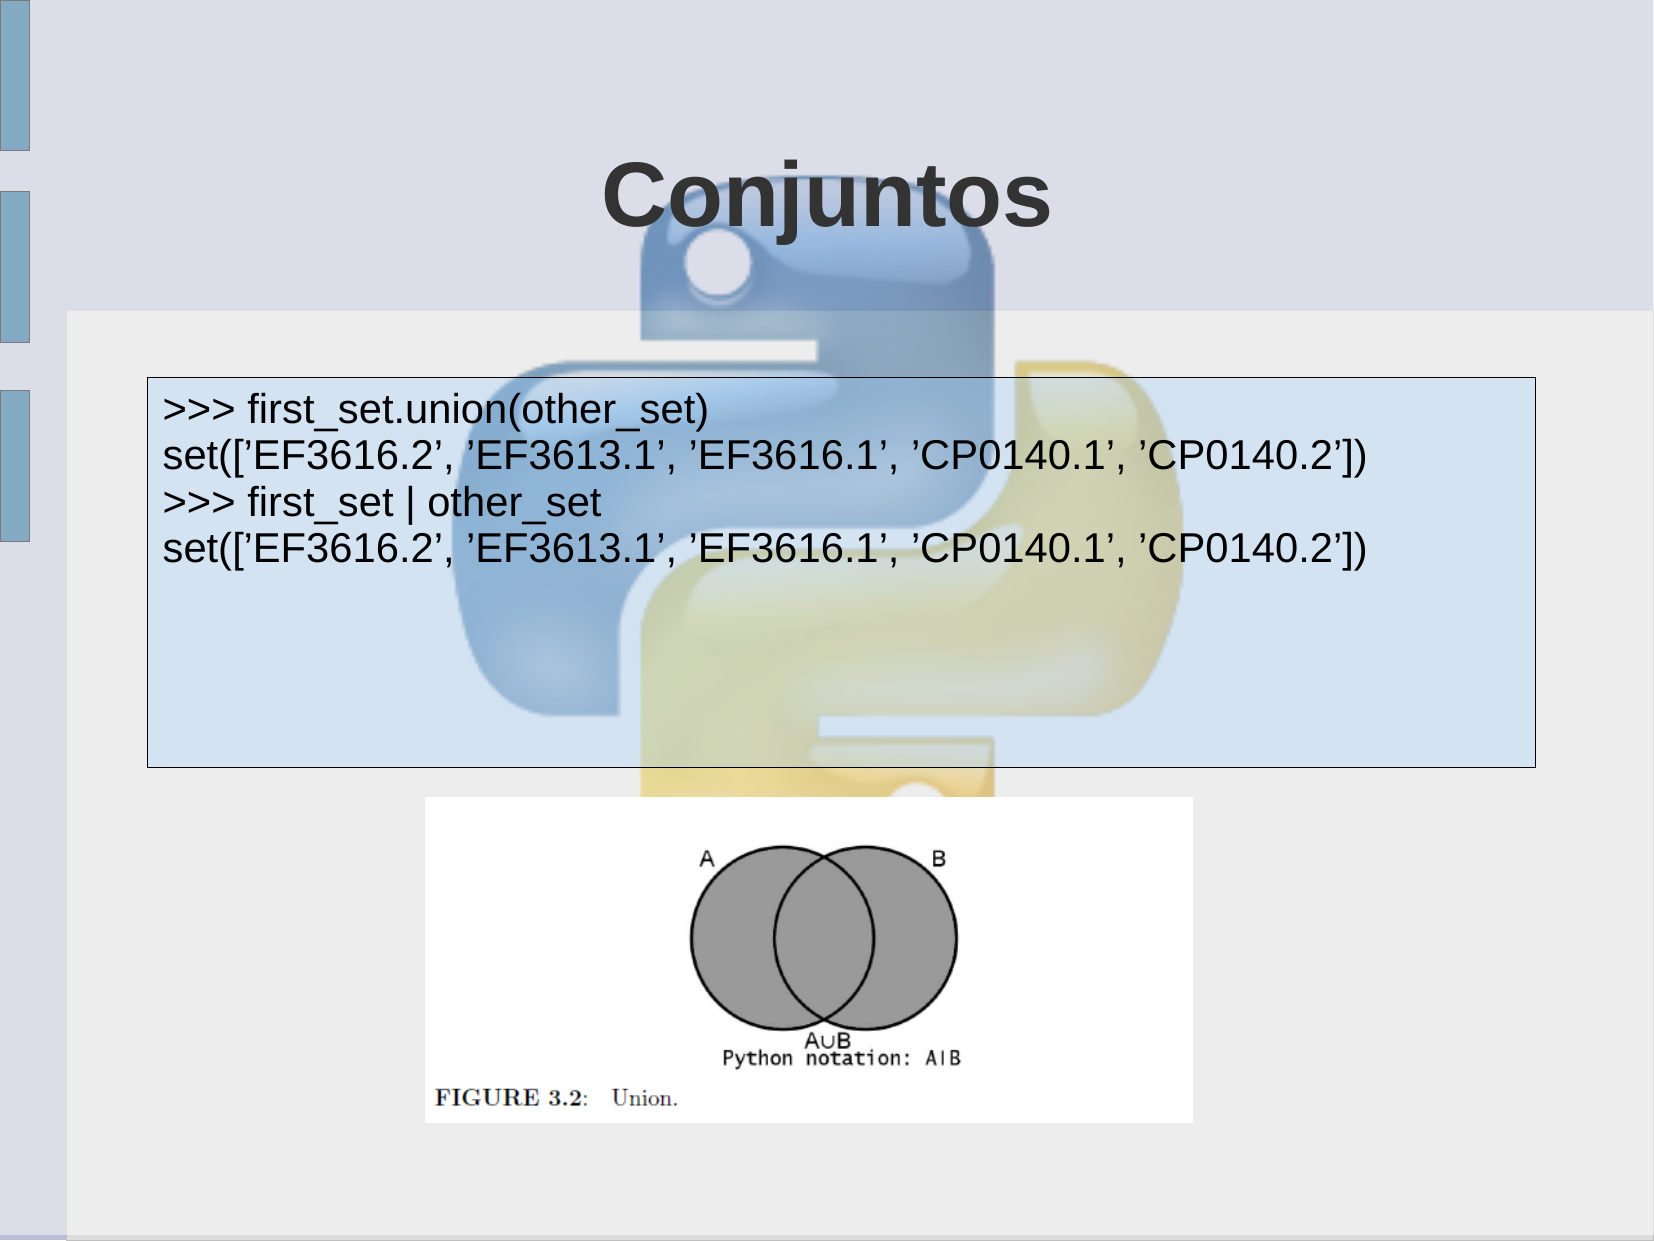

# Conjuntos
>>> first_set.union(other_set)
set([’EF3616.2’, ’EF3613.1’, ’EF3616.1’, ’CP0140.1’, ’CP0140.2’])
>>> first_set | other_set
set([’EF3616.2’, ’EF3613.1’, ’EF3616.1’, ’CP0140.1’, ’CP0140.2’])